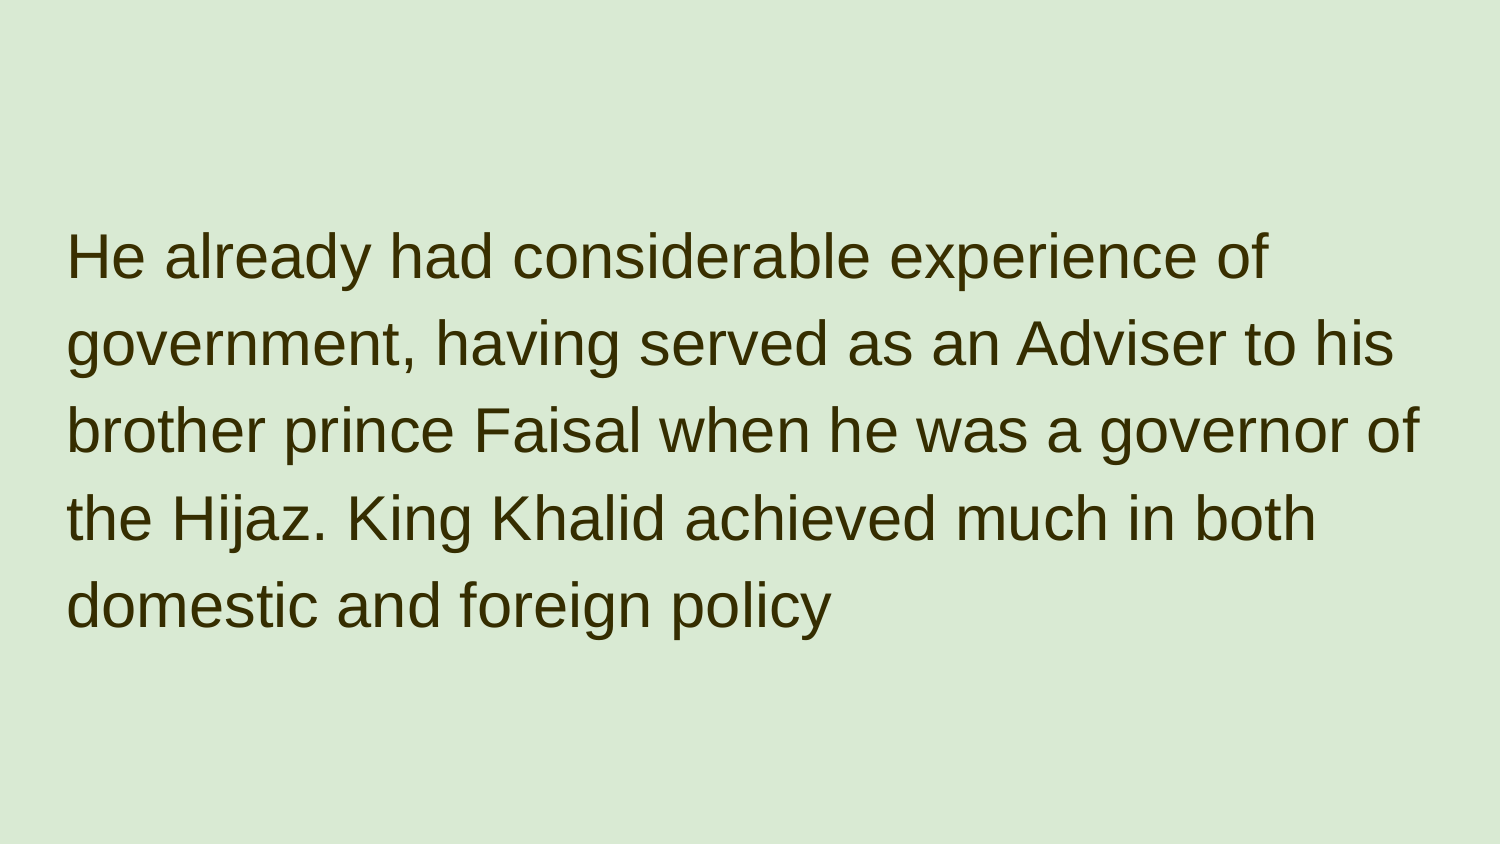

# He already had considerable experience of government, having served as an Adviser to his brother prince Faisal when he was a governor of the Hijaz. King Khalid achieved much in both domestic and foreign policy